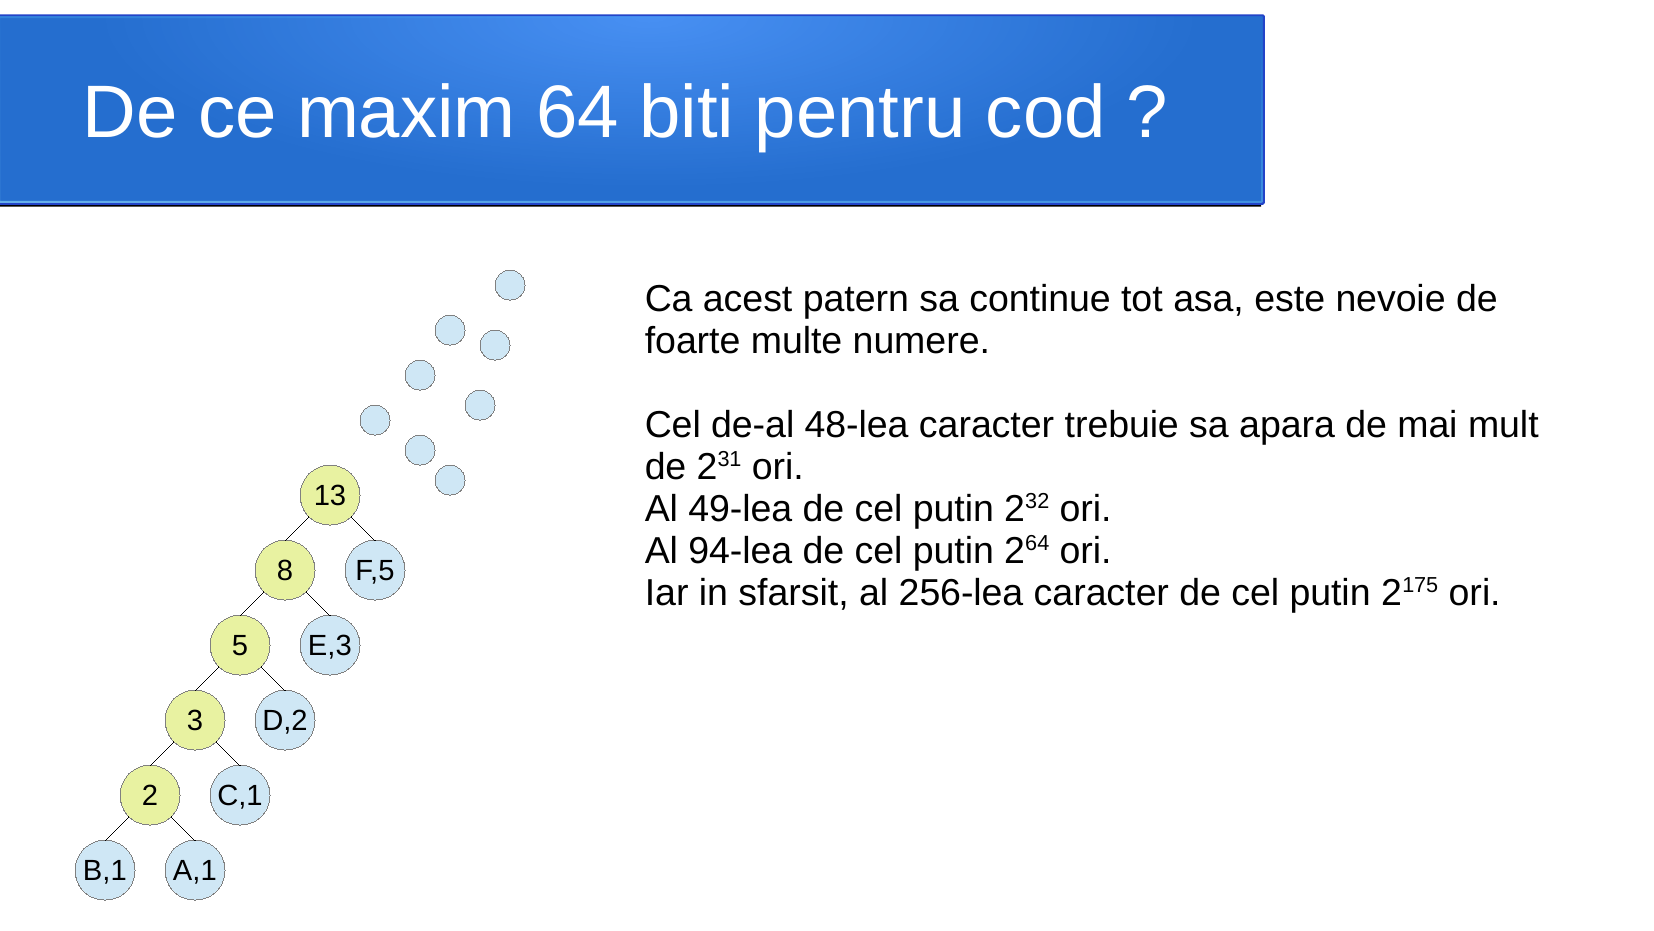

# De ce maxim 64 biti pentru cod ?
Ca acest patern sa continue tot asa, este nevoie de foarte multe numere.
Cel de-al 48-lea caracter trebuie sa apara de mai mult de 231 ori.
Al 49-lea de cel putin 232 ori.
Al 94-lea de cel putin 264 ori.
Iar in sfarsit, al 256-lea caracter de cel putin 2175 ori.
13
8
F,5
5
E,3
3
D,2
2
C,1
B,1
A,1